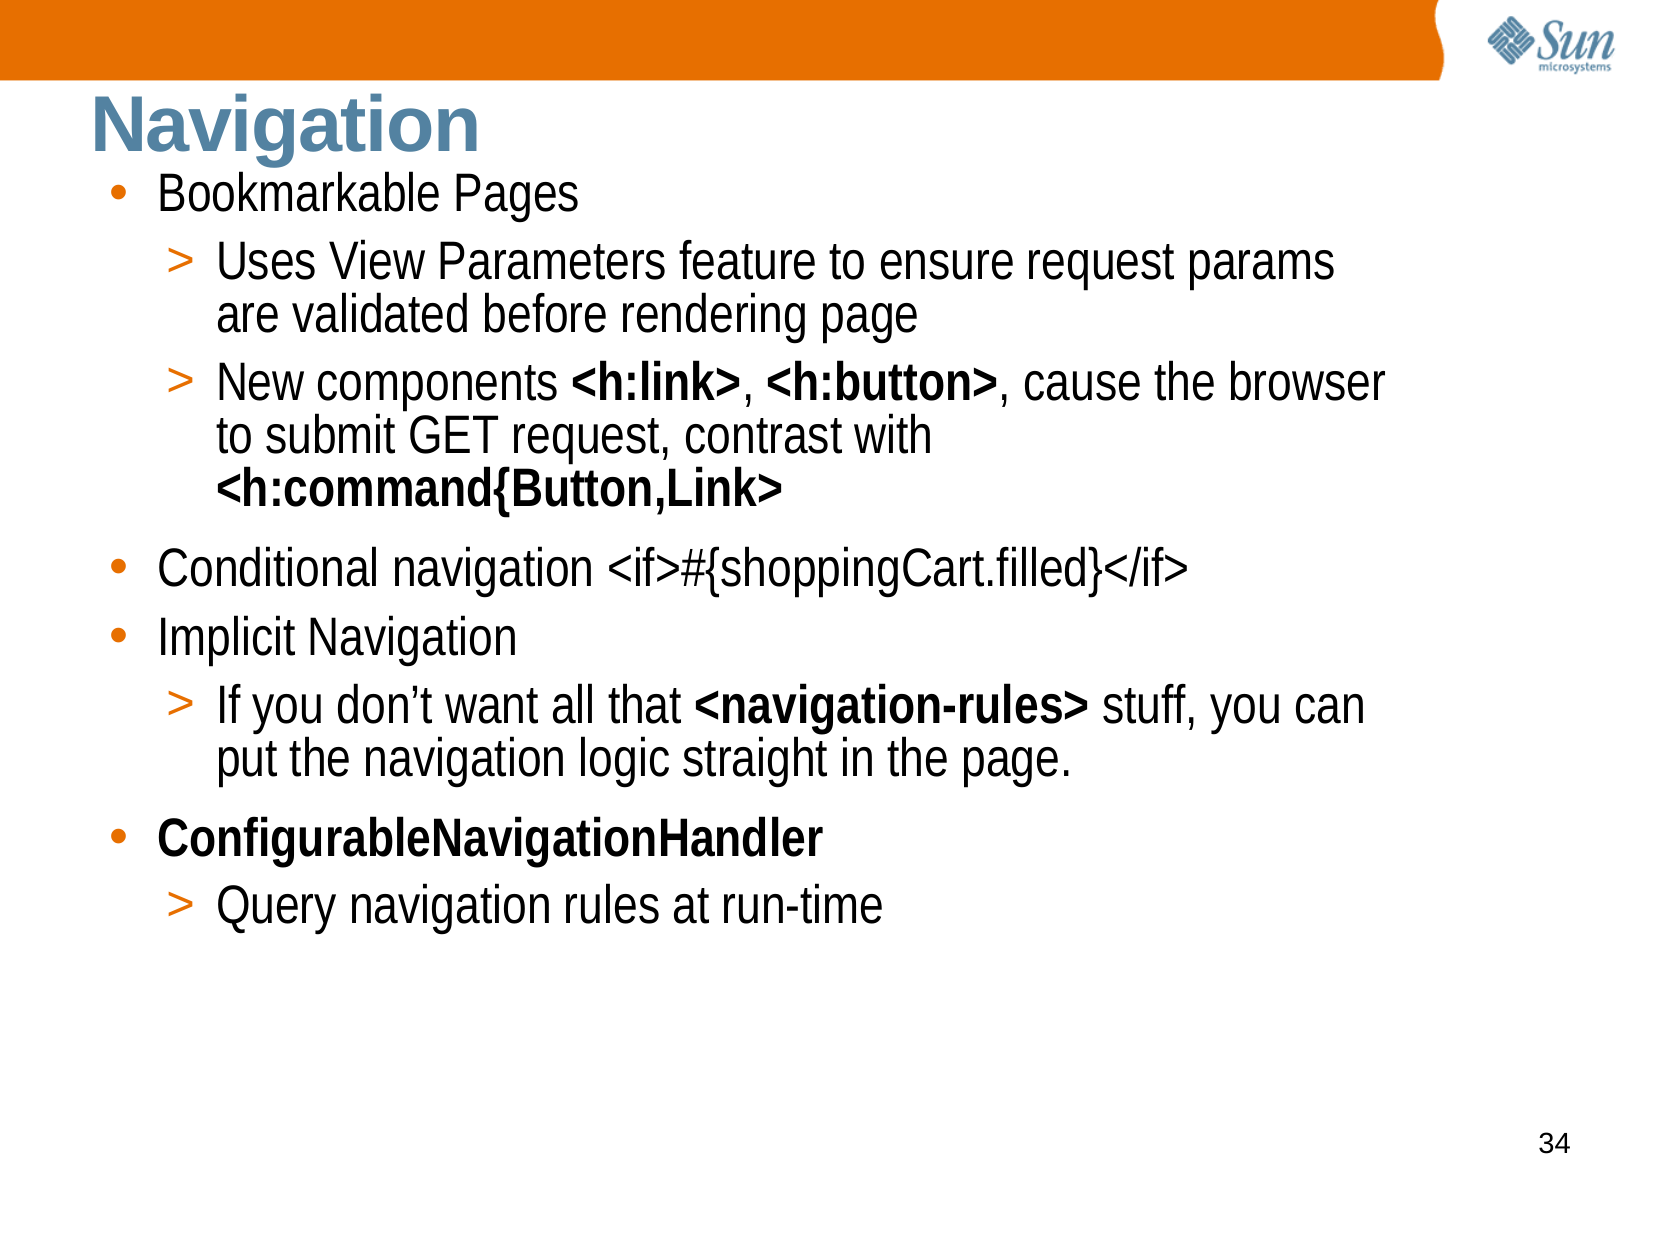

# Navigation
Bookmarkable Pages
Uses View Parameters feature to ensure request params are validated before rendering page
New components <h:link>, <h:button>, cause the browser to submit GET request, contrast with <h:command{Button,Link>
Conditional navigation <if>#{shoppingCart.filled}</if>
Implicit Navigation
If you don’t want all that <navigation-rules> stuff, you can put the navigation logic straight in the page.
ConfigurableNavigationHandler
Query navigation rules at run-time
34